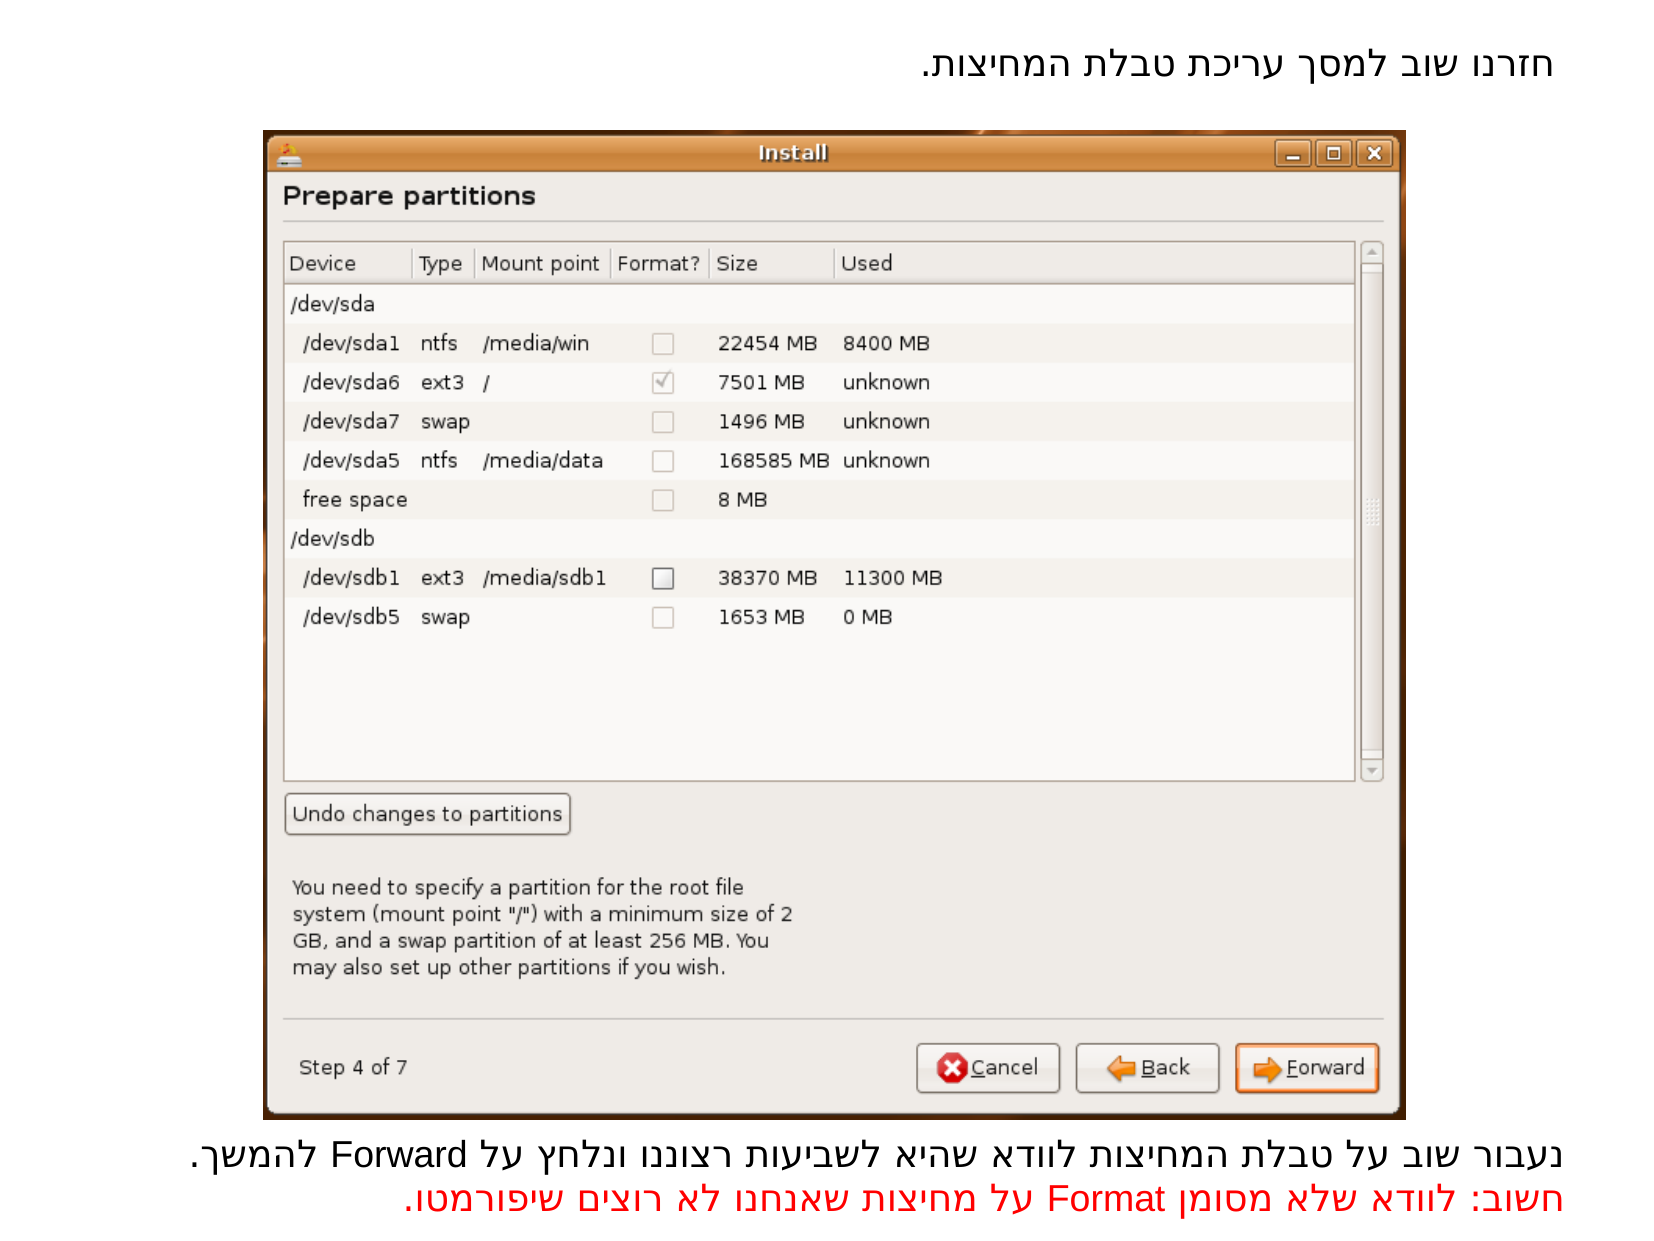

חזרנו שוב למסך עריכת טבלת המחיצות.
נעבור שוב על טבלת המחיצות לוודא שהיא לשביעות רצוננו ונלחץ על Forward להמשך.
חשוב: לוודא שלא מסומן Format על מחיצות שאנחנו לא רוצים שיפורמטו.